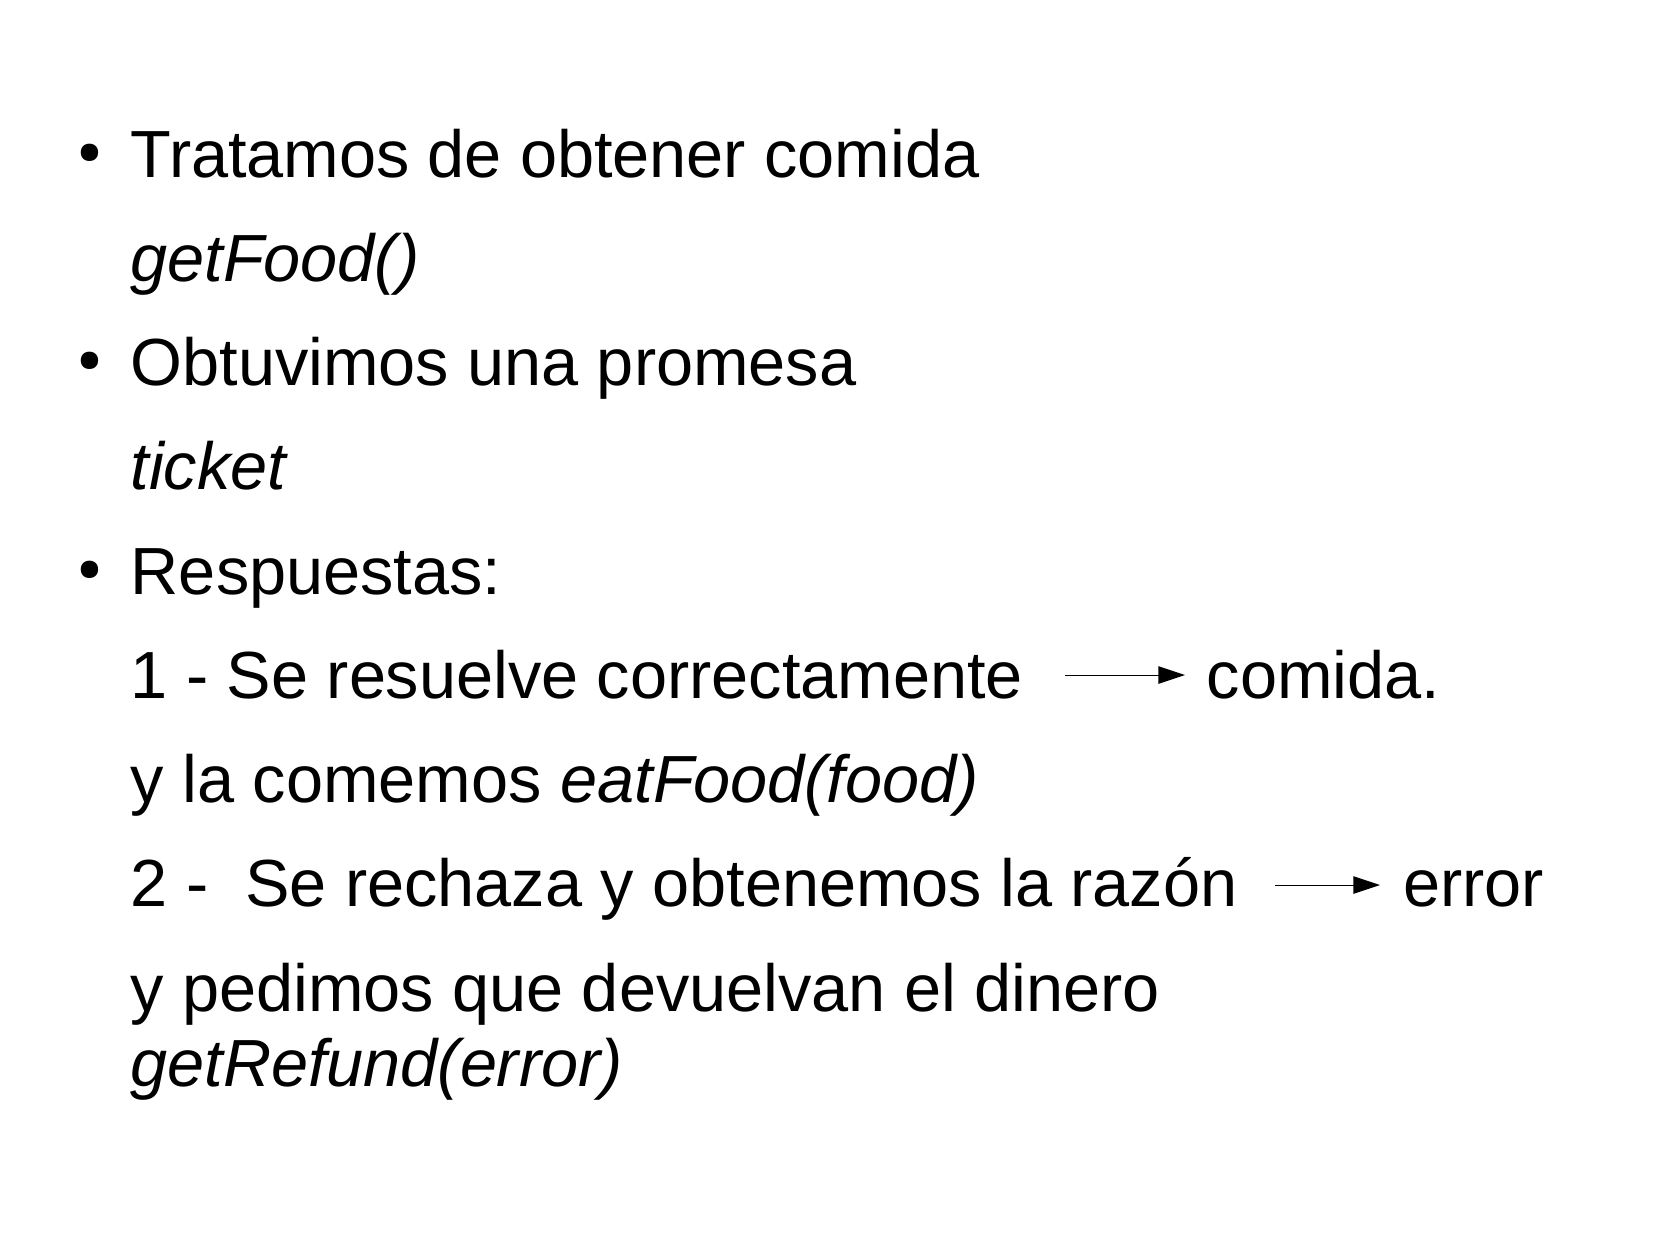

# Tratamos de obtener comida
getFood()
Obtuvimos una promesa
ticket
Respuestas:
1 - Se resuelve correctamente comida.
y la comemos eatFood(food)
2 - Se rechaza y obtenemos la razón error
y pedimos que devuelvan el dinero getRefund(error)